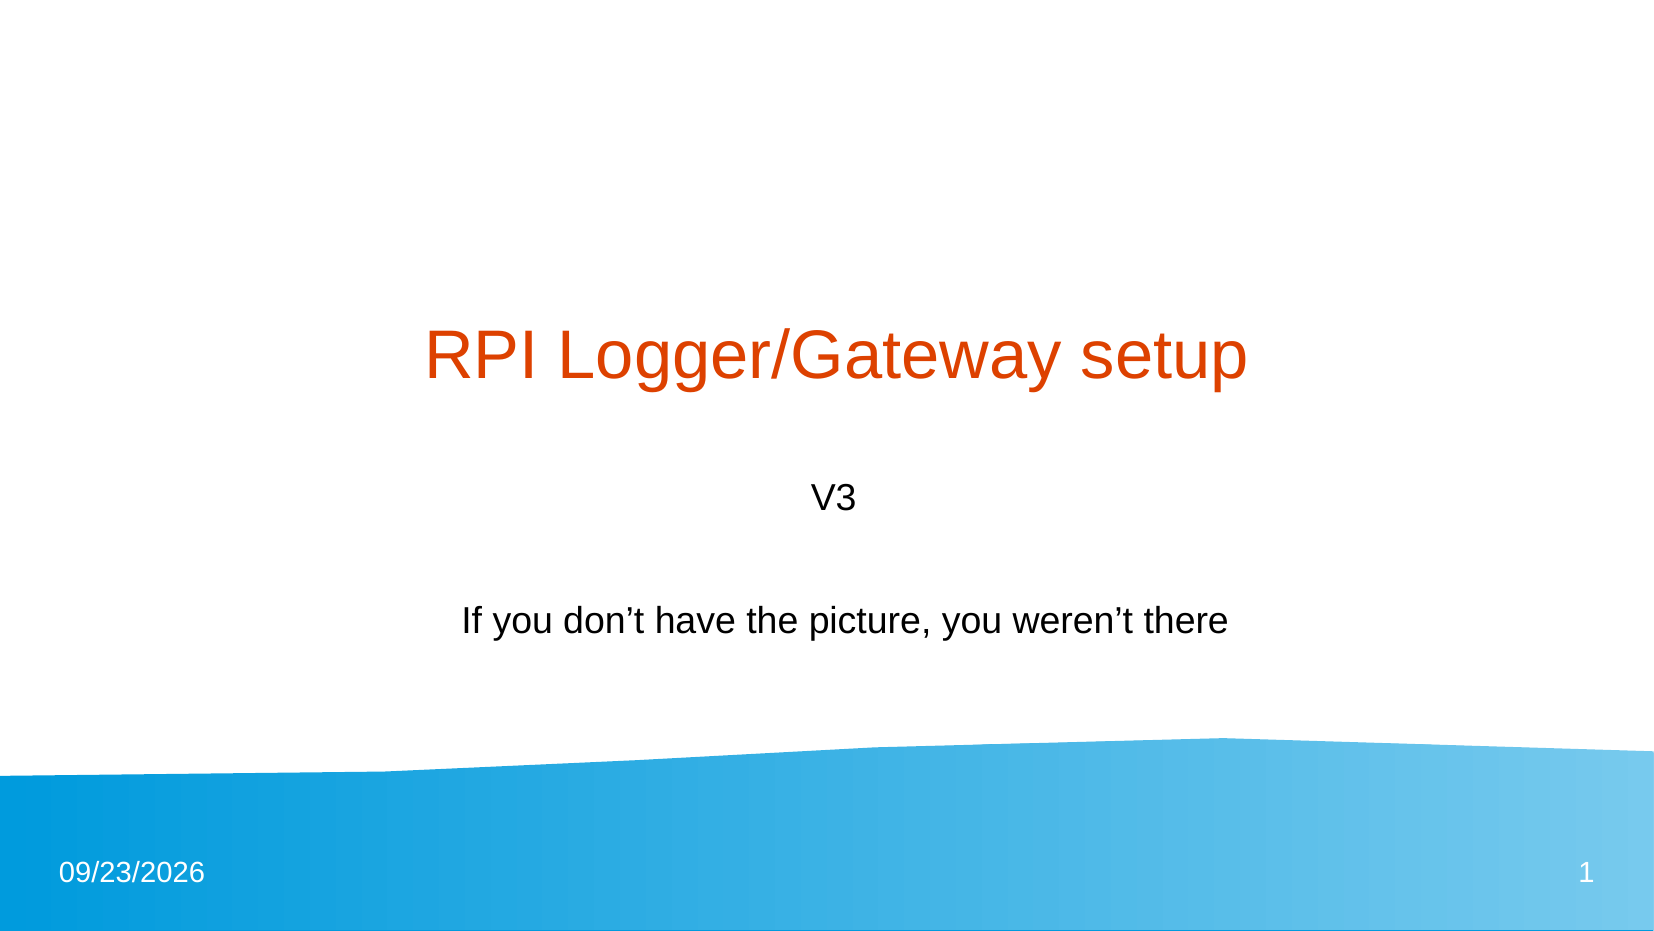

# RPI Logger/Gateway setup
V3
If you don’t have the picture, you weren’t there